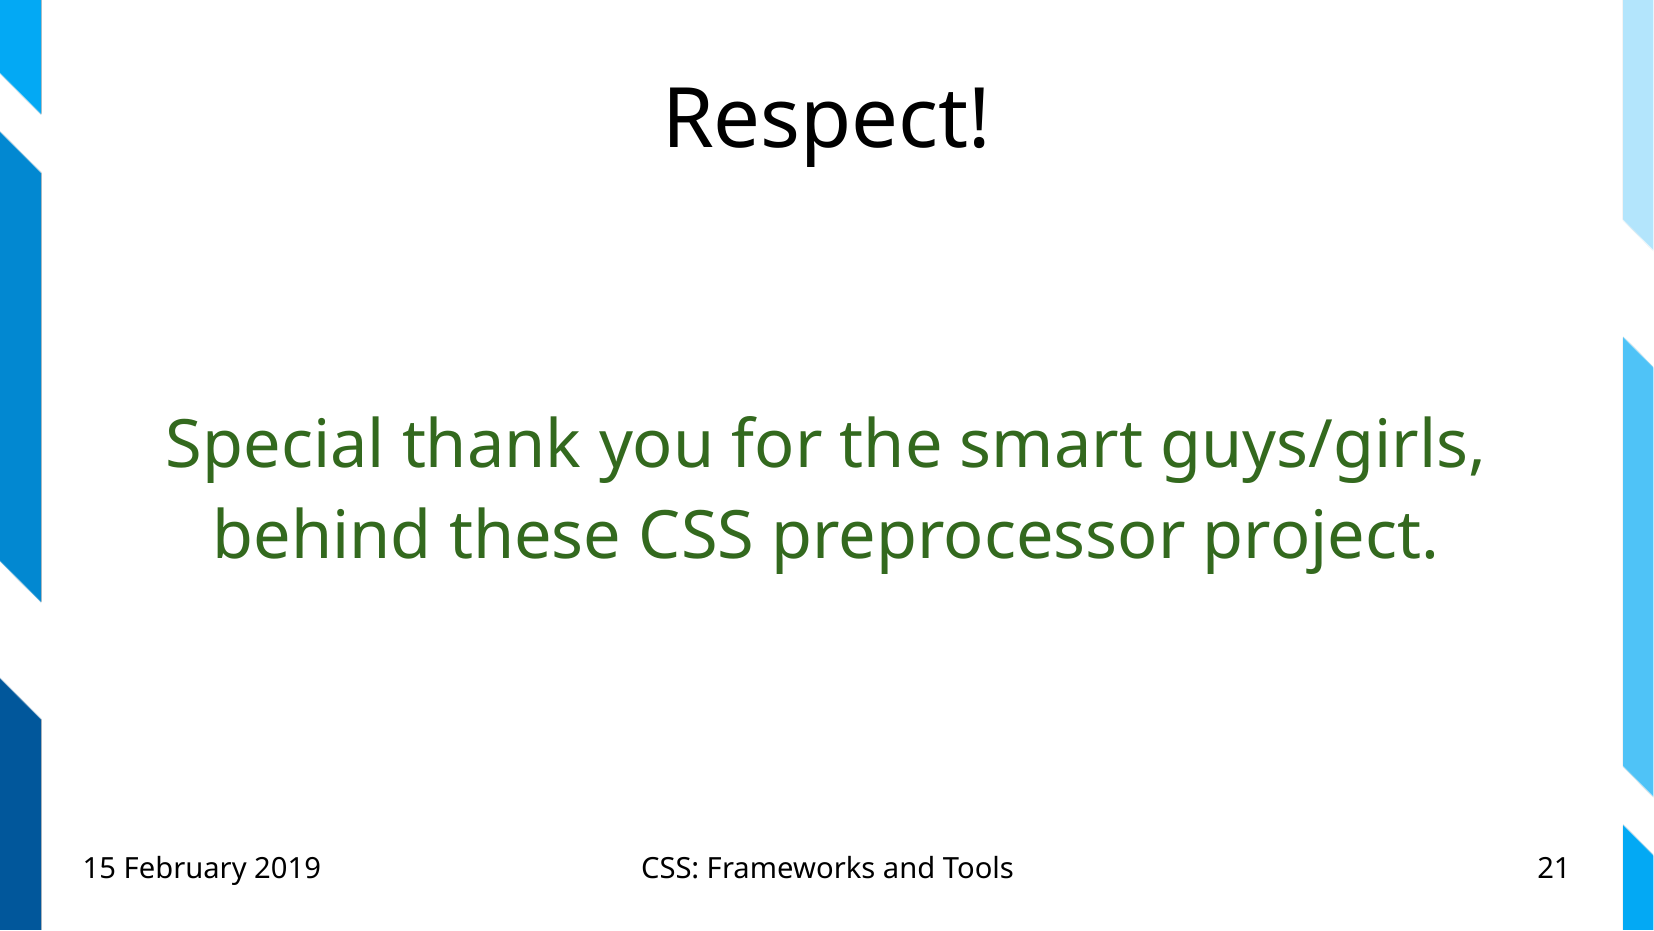

# Respect!
Special thank you for the smart guys/girls,
behind these CSS preprocessor project.
15 February 2019
CSS: Frameworks and Tools
21